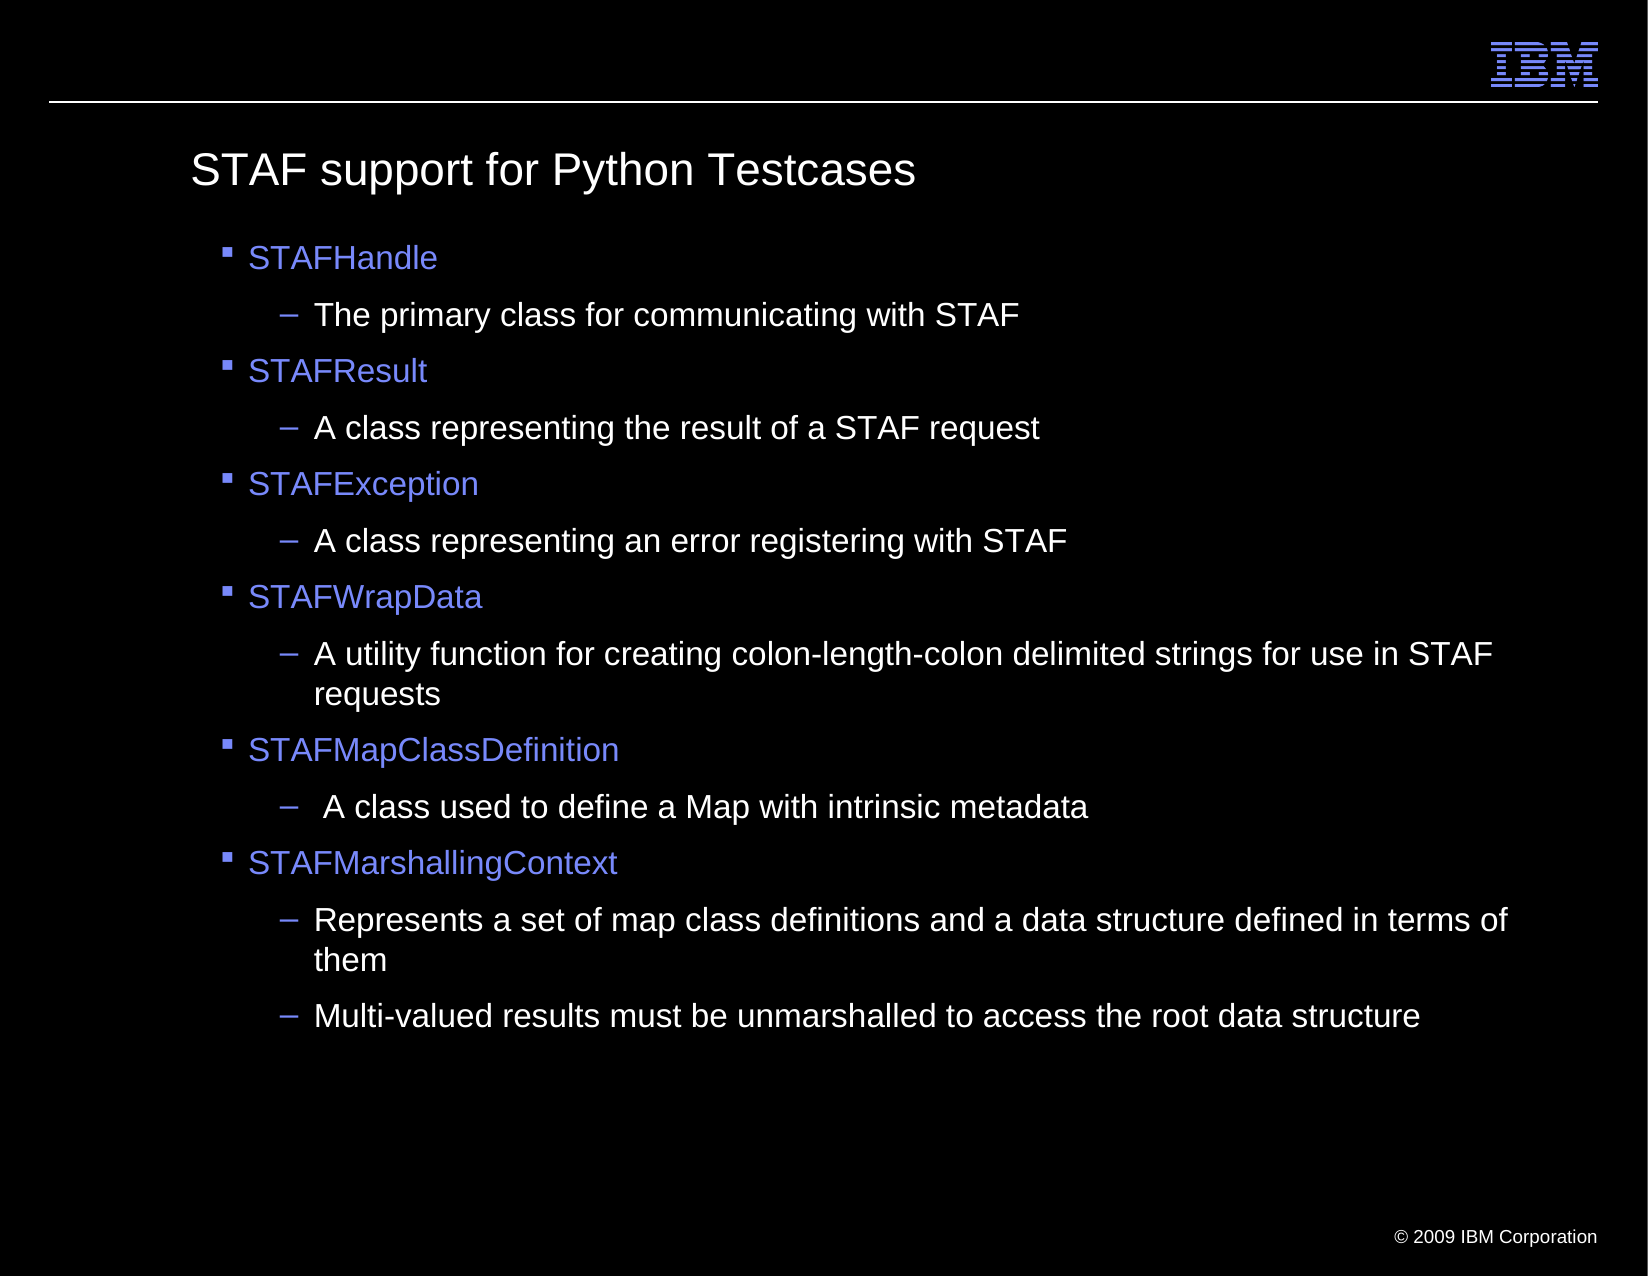

# STAF support for Python Testcases
STAFHandle
The primary class for communicating with STAF
STAFResult
A class representing the result of a STAF request
STAFException
A class representing an error registering with STAF
STAFWrapData
A utility function for creating colon-length-colon delimited strings for use in STAF requests
STAFMapClassDefinition
 A class used to define a Map with intrinsic metadata
STAFMarshallingContext
Represents a set of map class definitions and a data structure defined in terms of them
Multi-valued results must be unmarshalled to access the root data structure